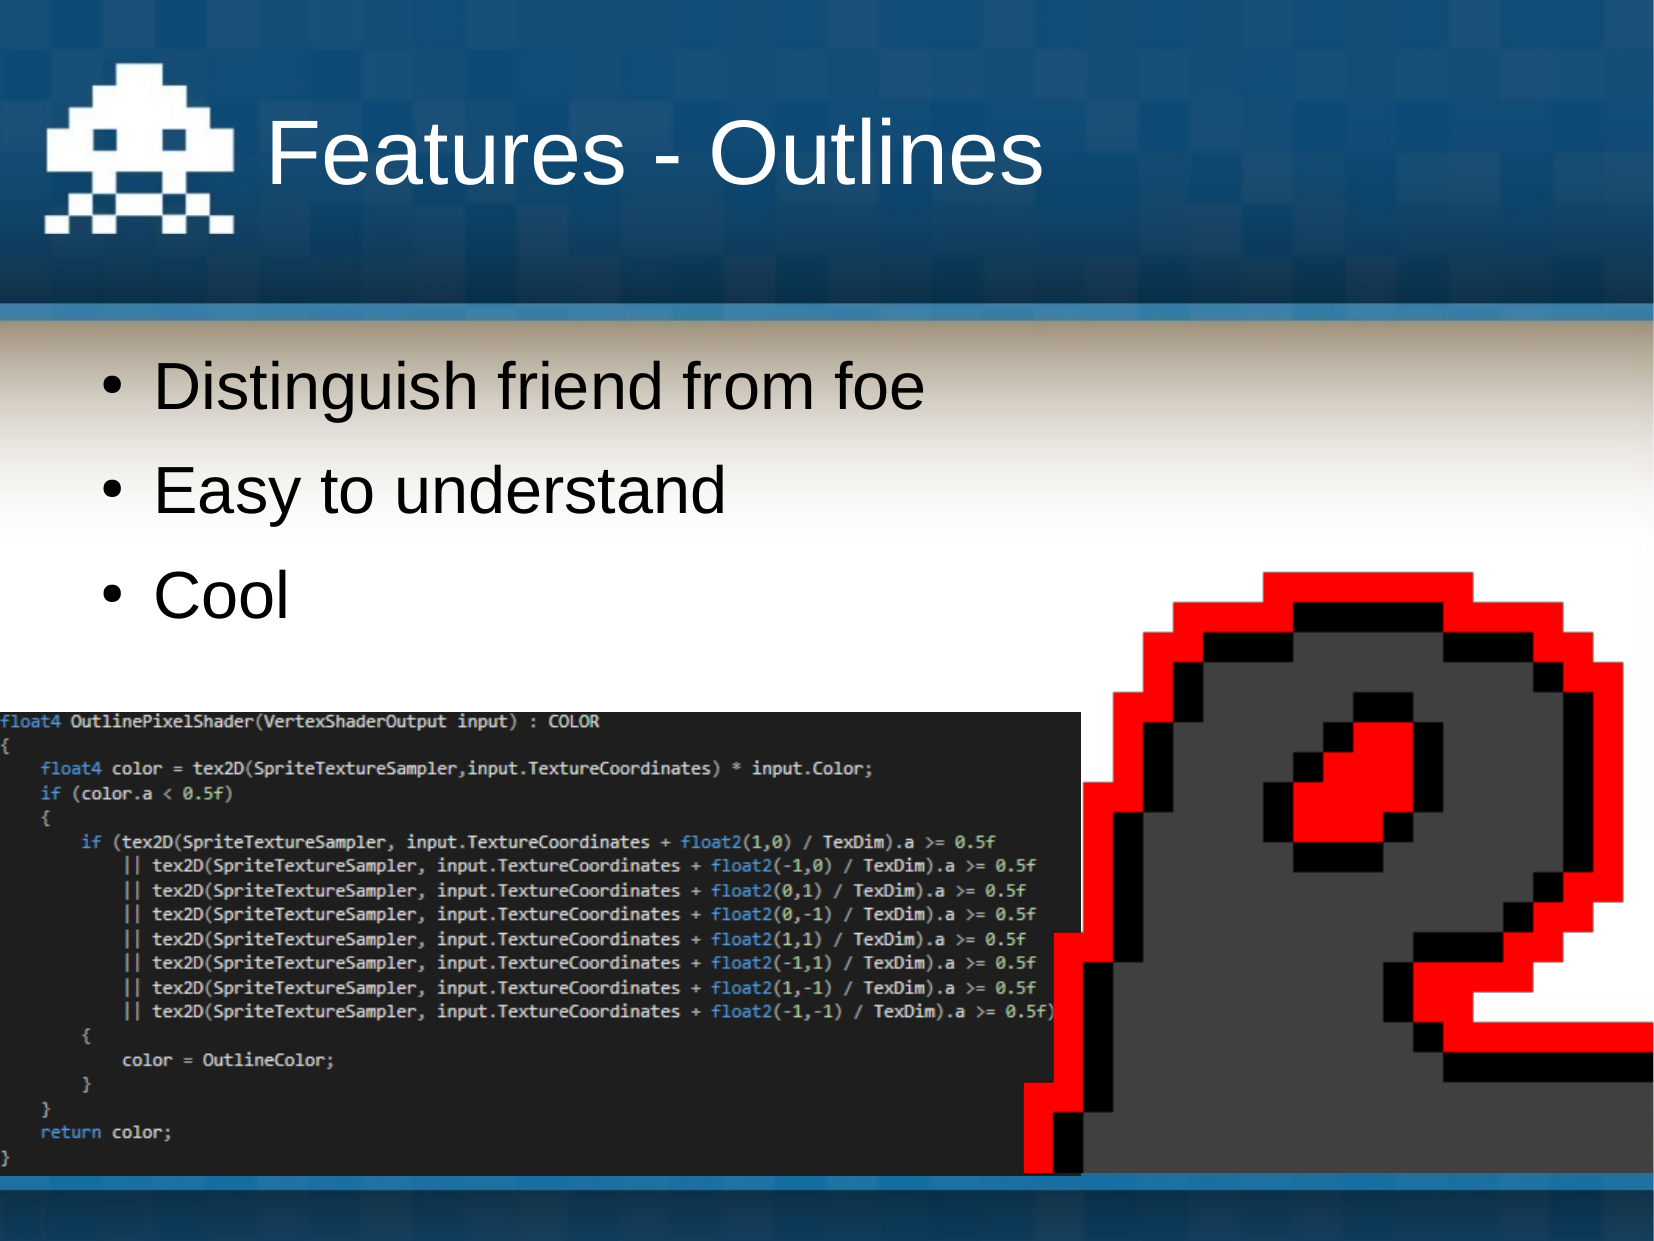

# Features - Outlines
Distinguish friend from foe
Easy to understand
Cool